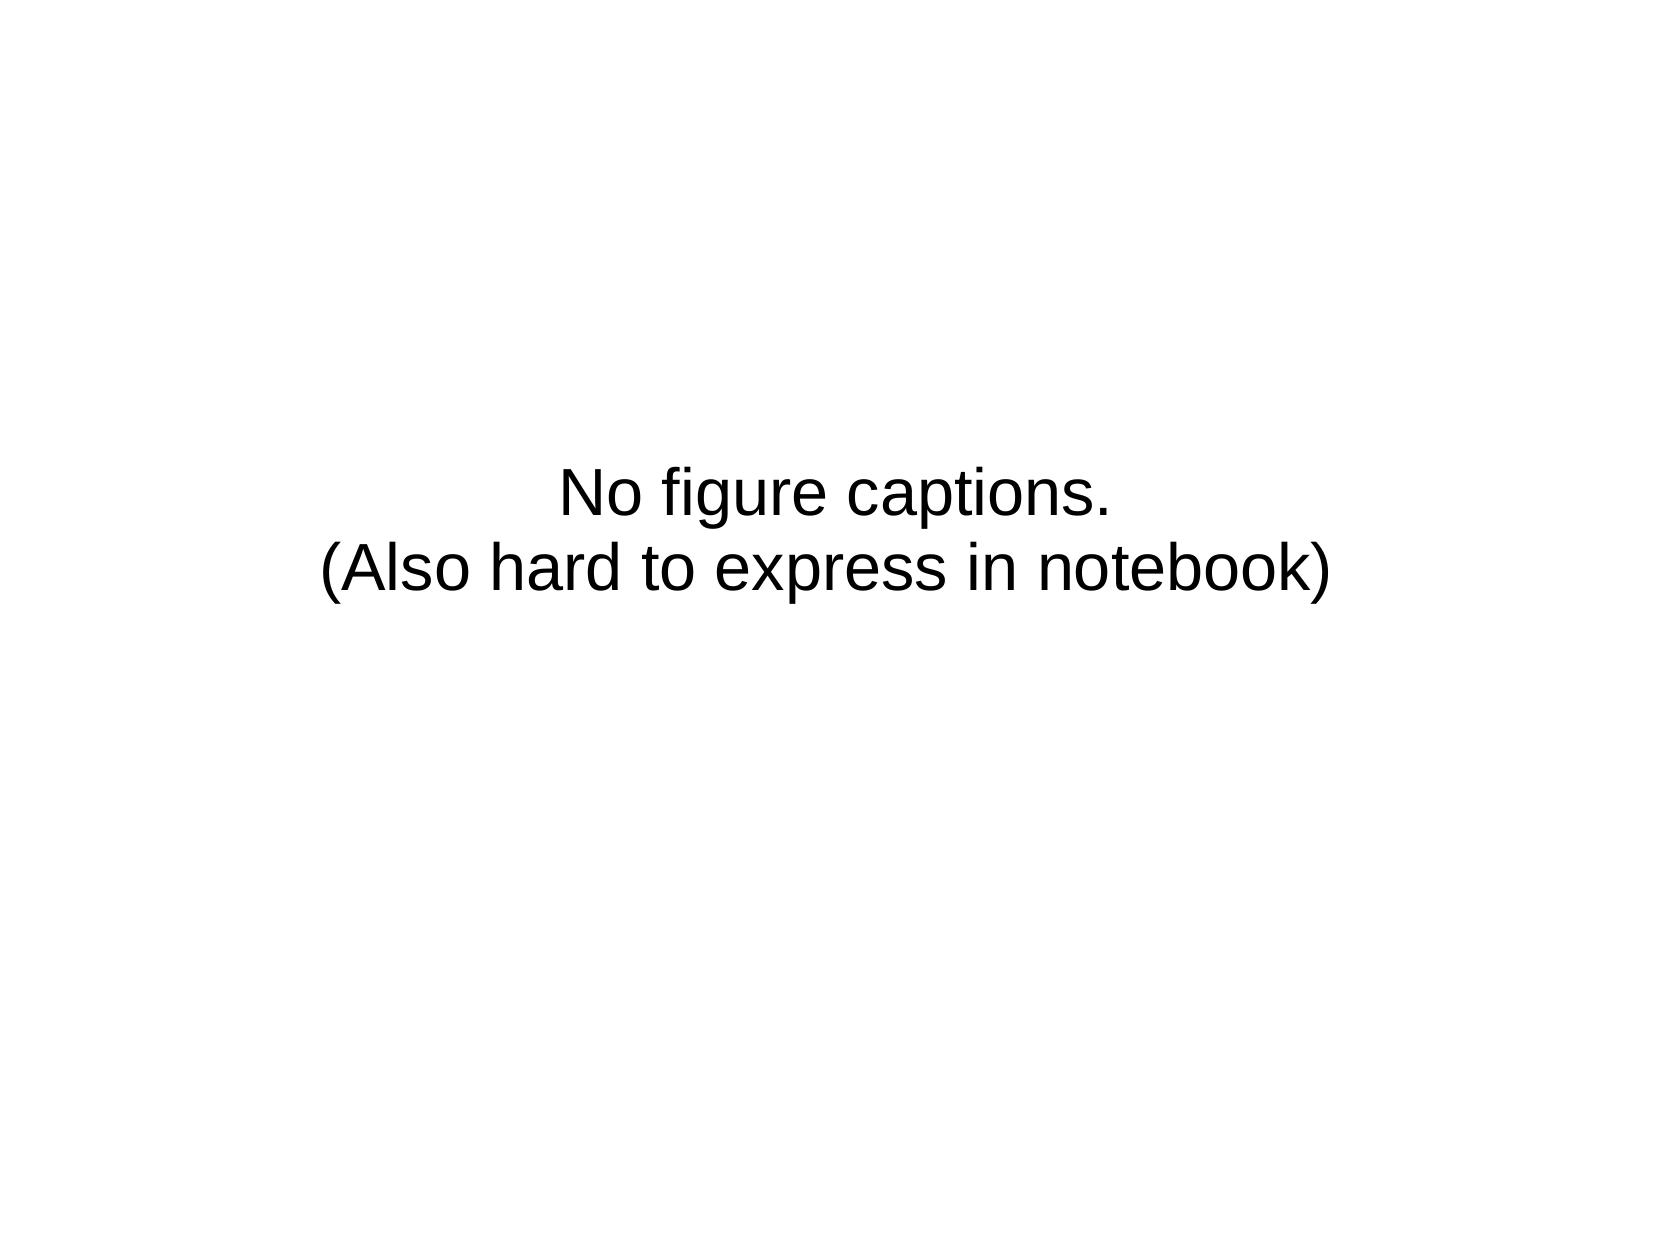

# No figure captions.
(Also hard to express in notebook)